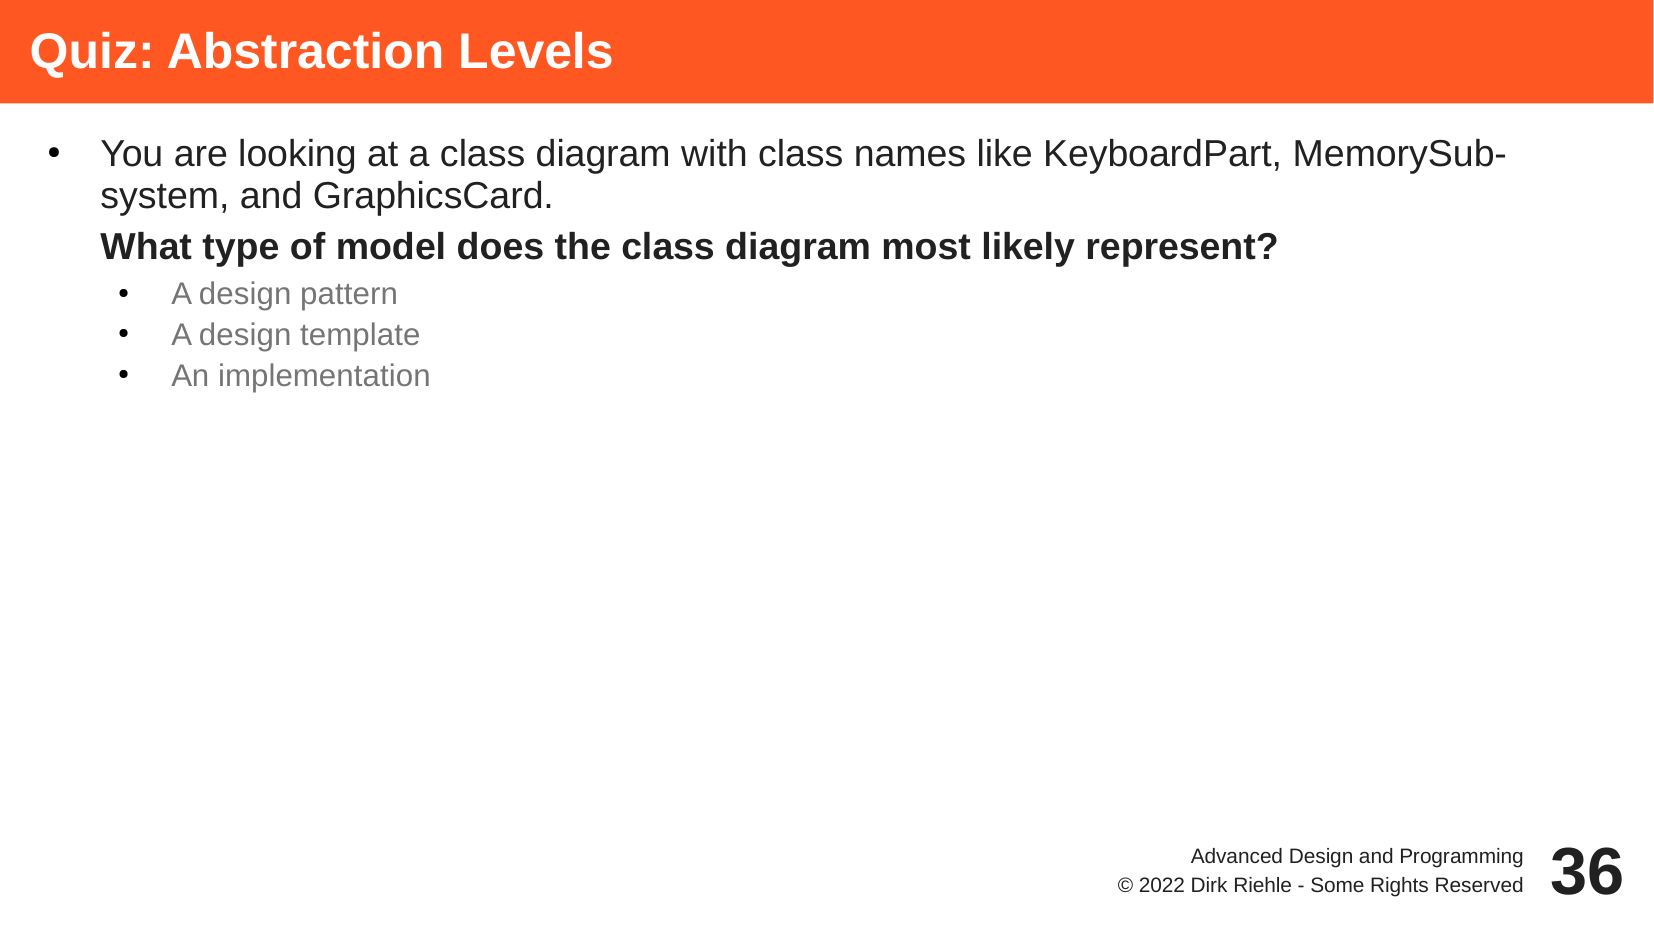

# Quiz: Abstraction Levels
You are looking at a class diagram with class names like KeyboardPart, MemorySub-system, and GraphicsCard.
What type of model does the class diagram most likely represent?
A design pattern
A design template
An implementation
Advanced Design and Programming
36
© 2022 Dirk Riehle - Some Rights Reserved